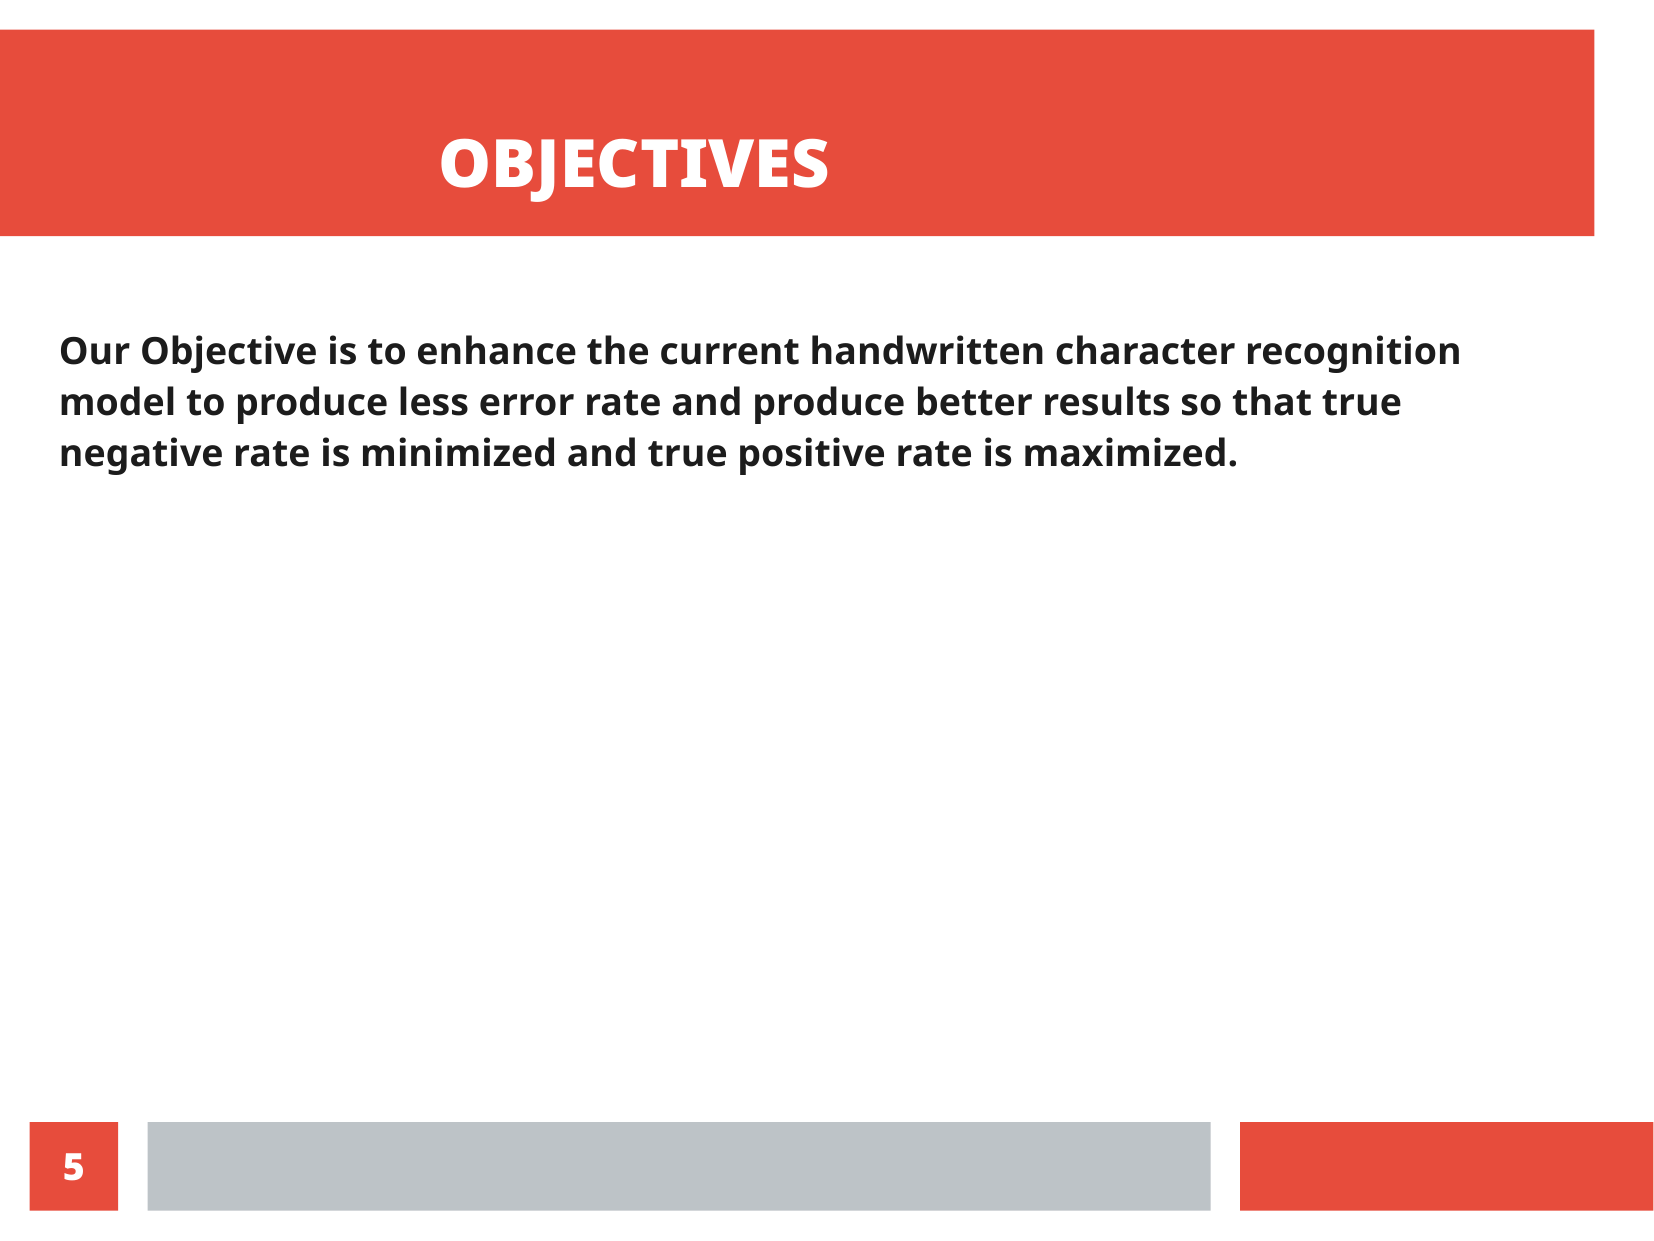

# OBJECTIVES
Our Objective is to enhance the current handwritten character recognition model to produce less error rate and produce better results so that true negative rate is minimized and true positive rate is maximized.
5